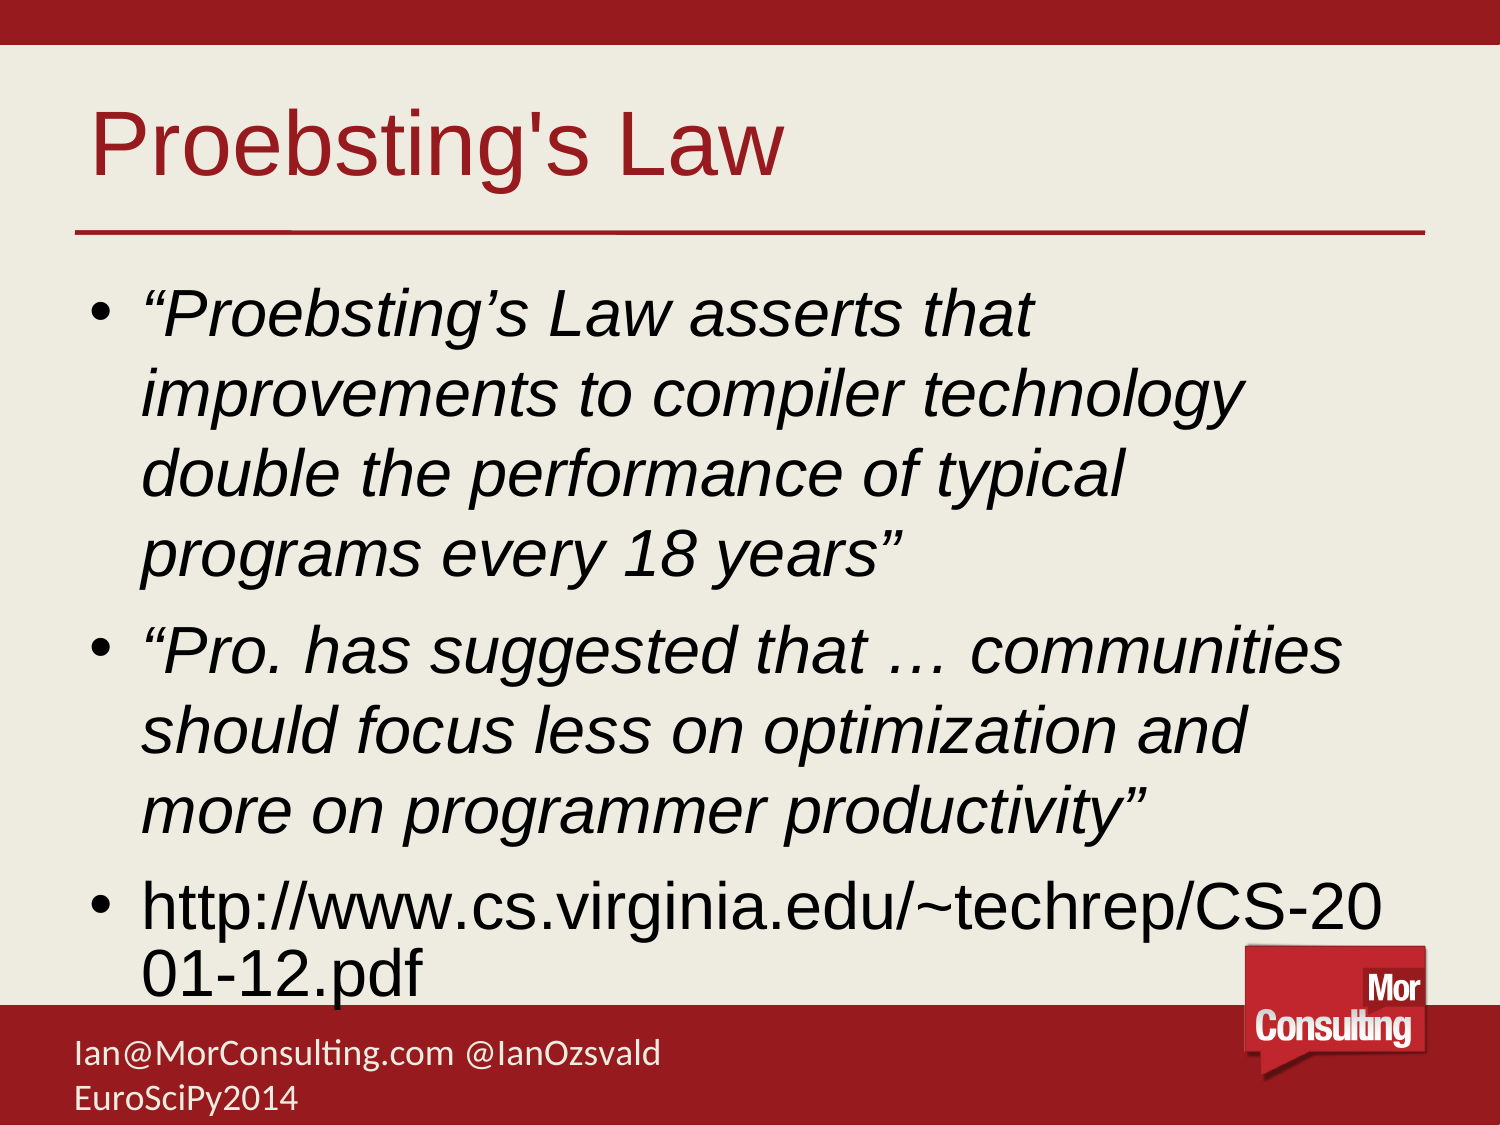

Proebsting's Law
“Proebsting’s Law asserts that improvements to compiler technology double the performance of typical programs every 18 years”
“Pro. has suggested that … communities should focus less on optimization and more on programmer productivity”
http://www.cs.virginia.edu/~techrep/CS-2001-12.pdf